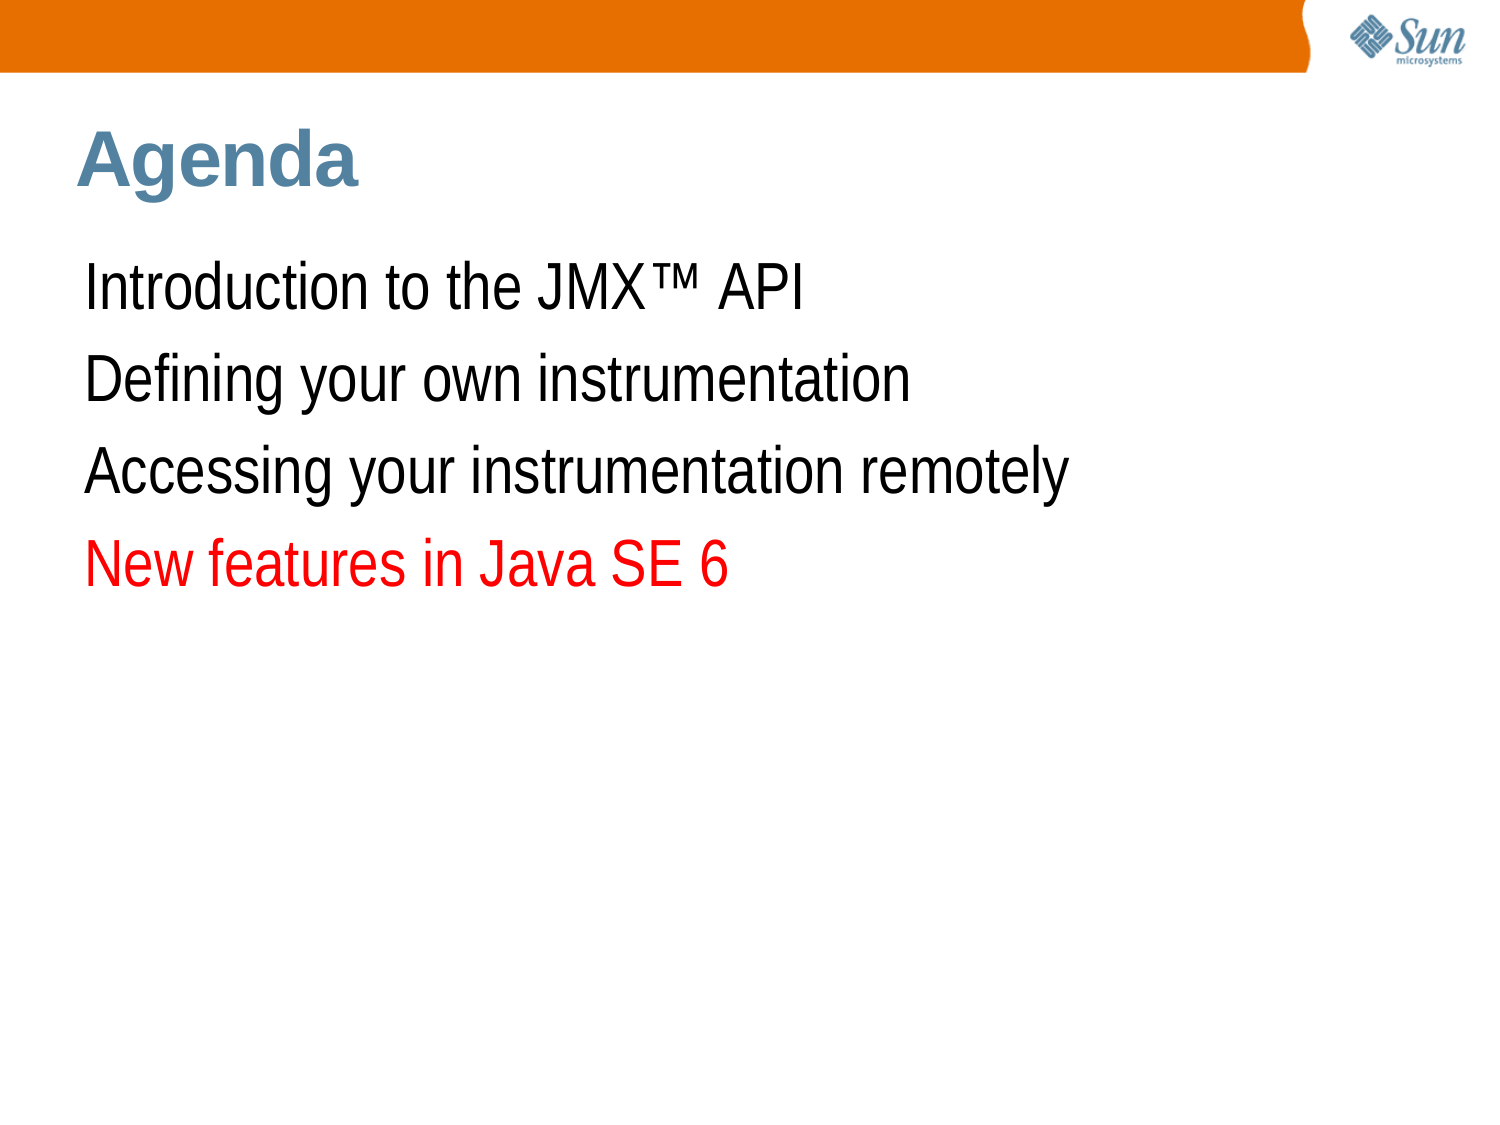

# Agenda
Introduction to the JMX™ API
Defining your own instrumentation
Accessing your instrumentation remotely
New features in Java SE 6